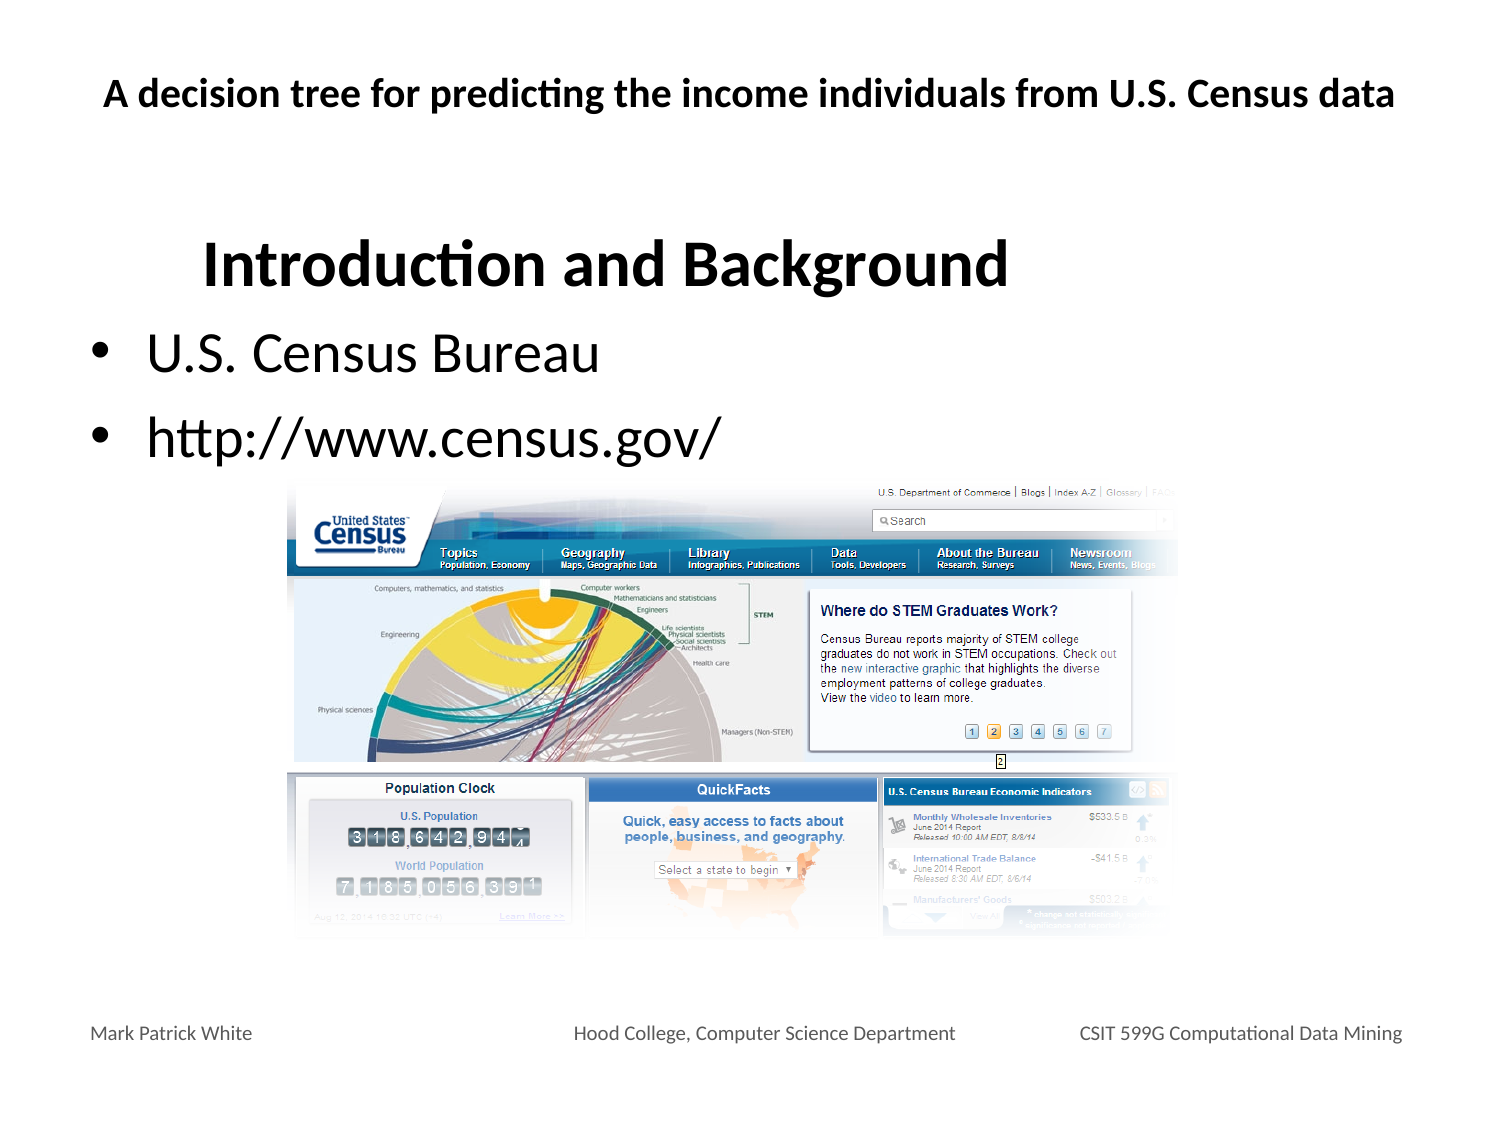

# A decision tree for predicting the income individuals from U.S. Census data
Introduction and Background
U.S. Census Bureau
http://www.census.gov/
Mark Patrick White	Hood College, Computer Science Department	CSIT 599G Computational Data Mining